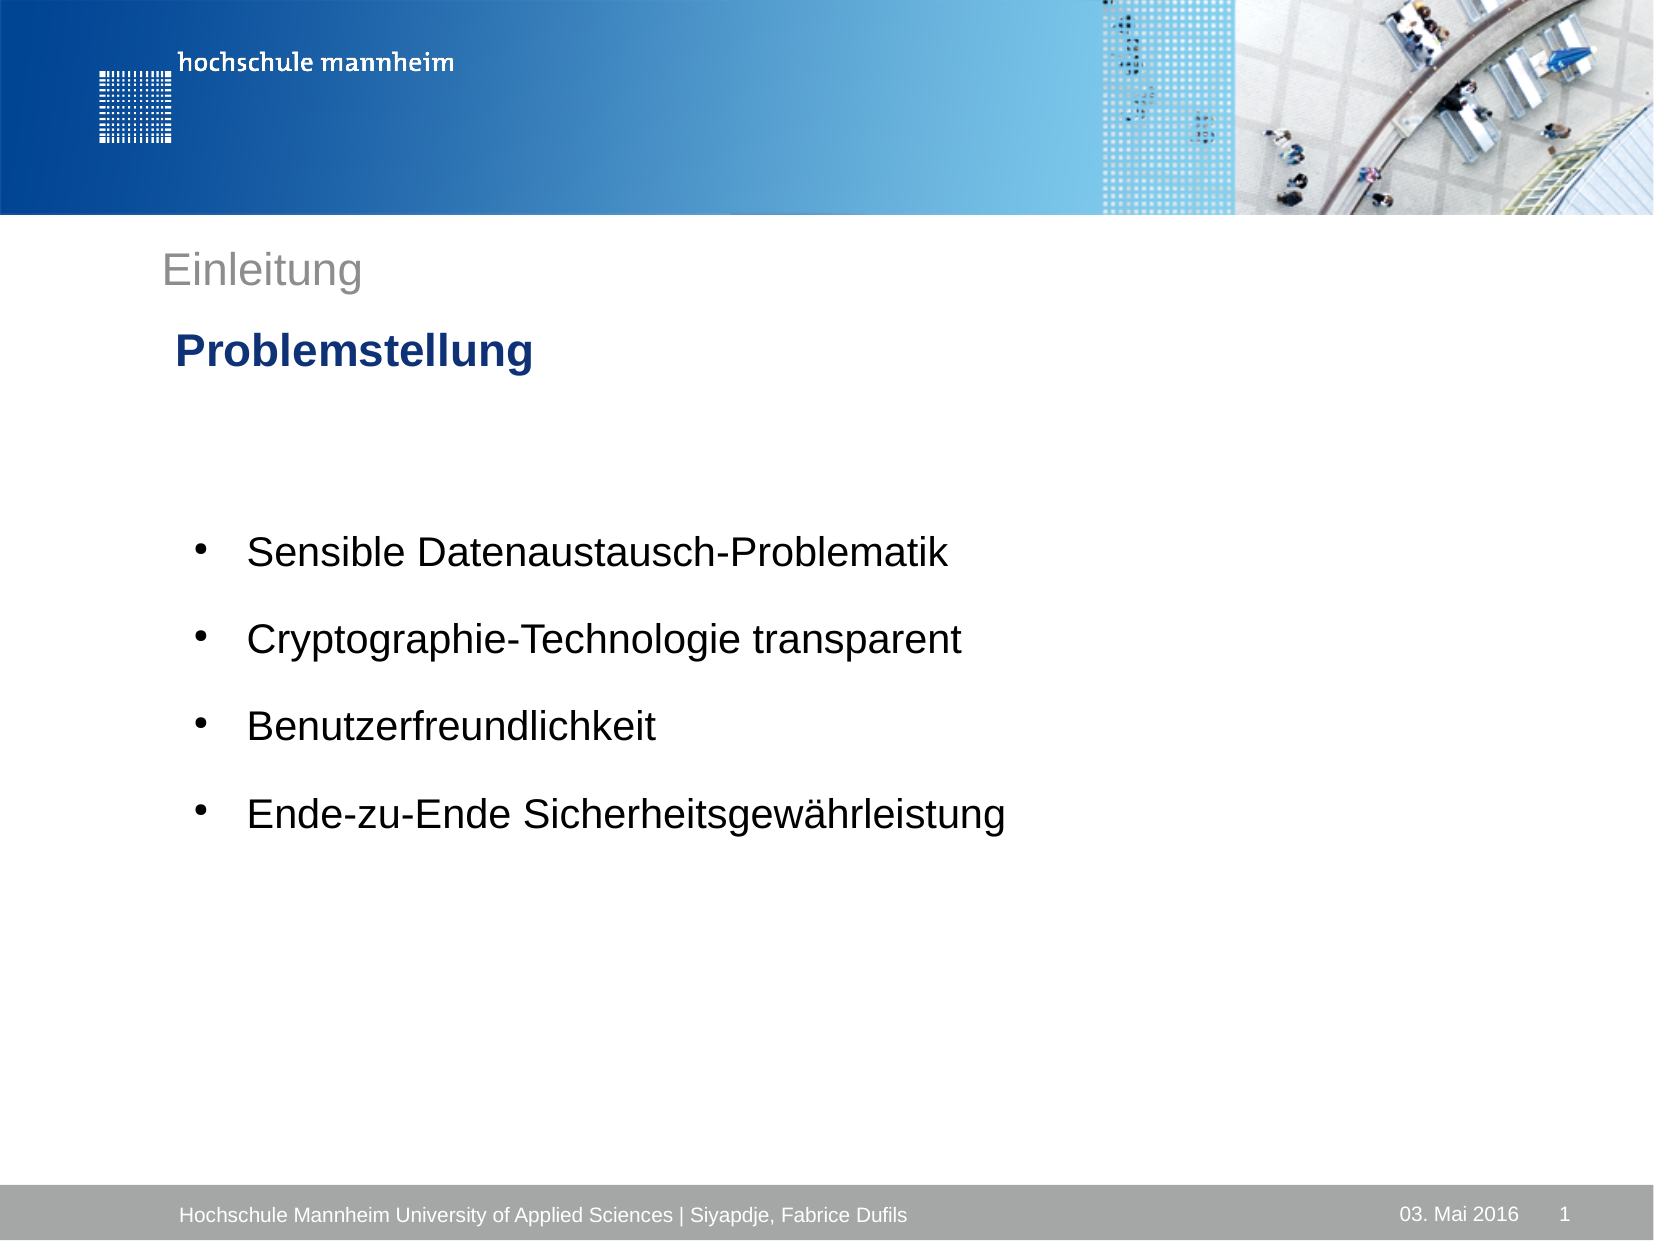

Einleitung
# Problemstellung
Sensible Datenaustausch-Problematik
Cryptographie-Technologie transparent
Benutzerfreundlichkeit
Ende-zu-Ende Sicherheitsgewährleistung
Hochschule Mannheim University of Applied Sciences | Siyapdje, Fabrice Dufils
03. Mai 2016 1